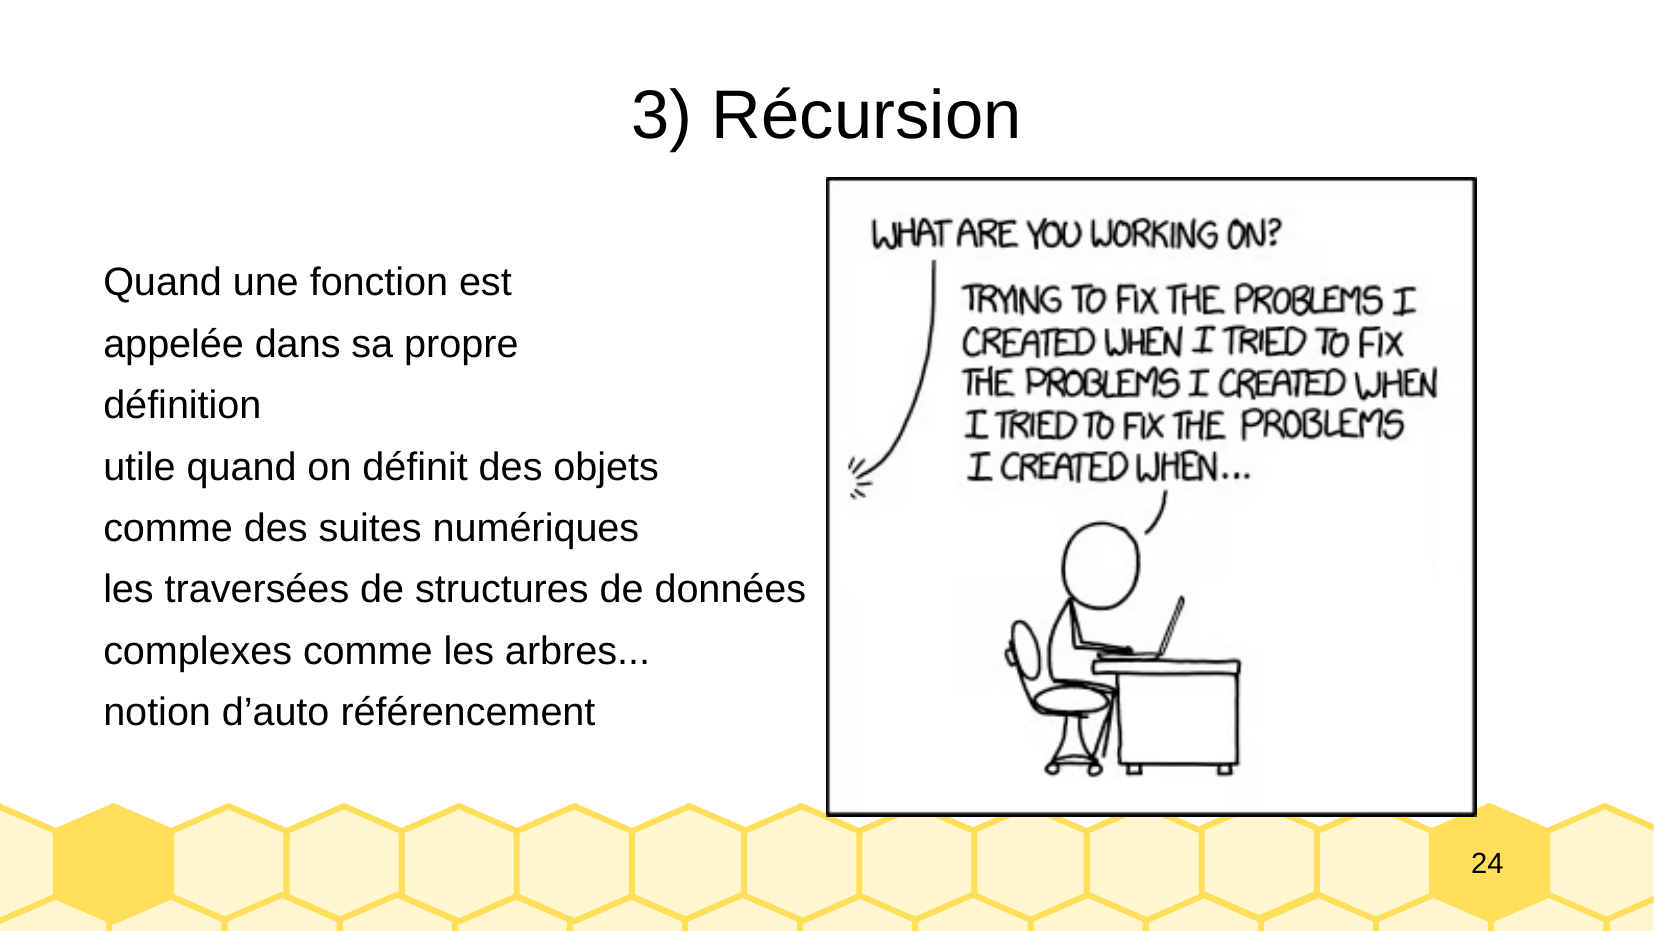

# 3) Récursion
Quand une fonction est
appelée dans sa propre
définition
utile quand on définit des objets
comme des suites numériques
les traversées de structures de données
complexes comme les arbres...
notion d’auto référencement